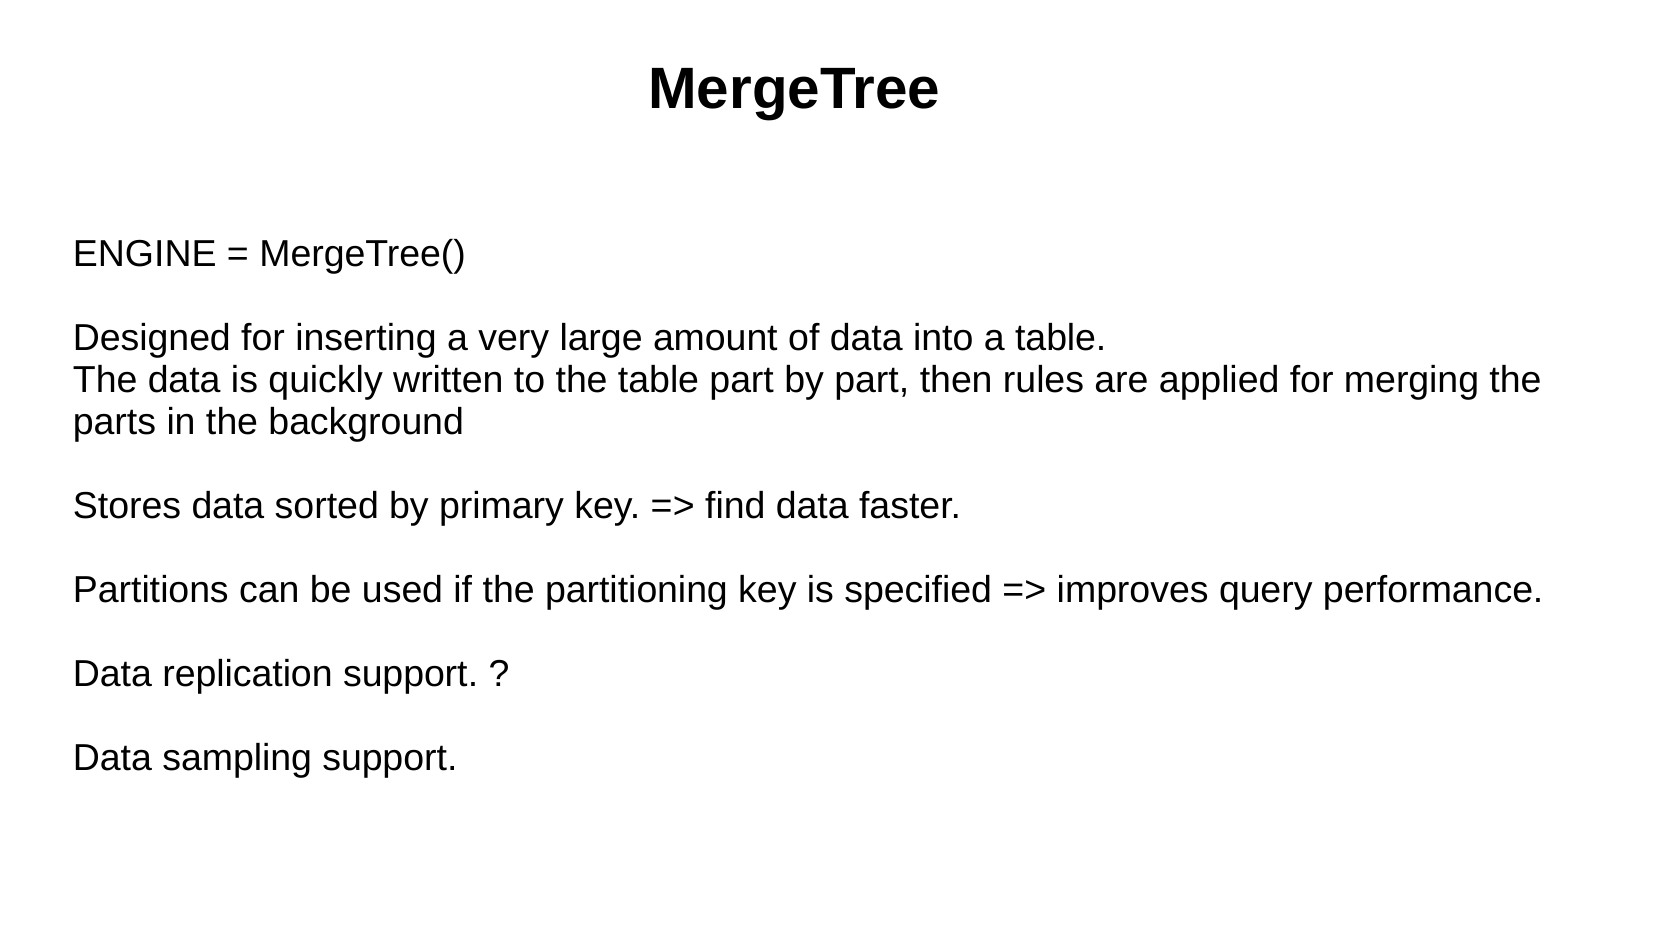

MergeTree
ENGINE = MergeTree()
Designed for inserting a very large amount of data into a table.
The data is quickly written to the table part by part, then rules are applied for merging the parts in the background
Stores data sorted by primary key. => find data faster.
Partitions can be used if the partitioning key is specified => improves query performance.
Data replication support. ?
Data sampling support.